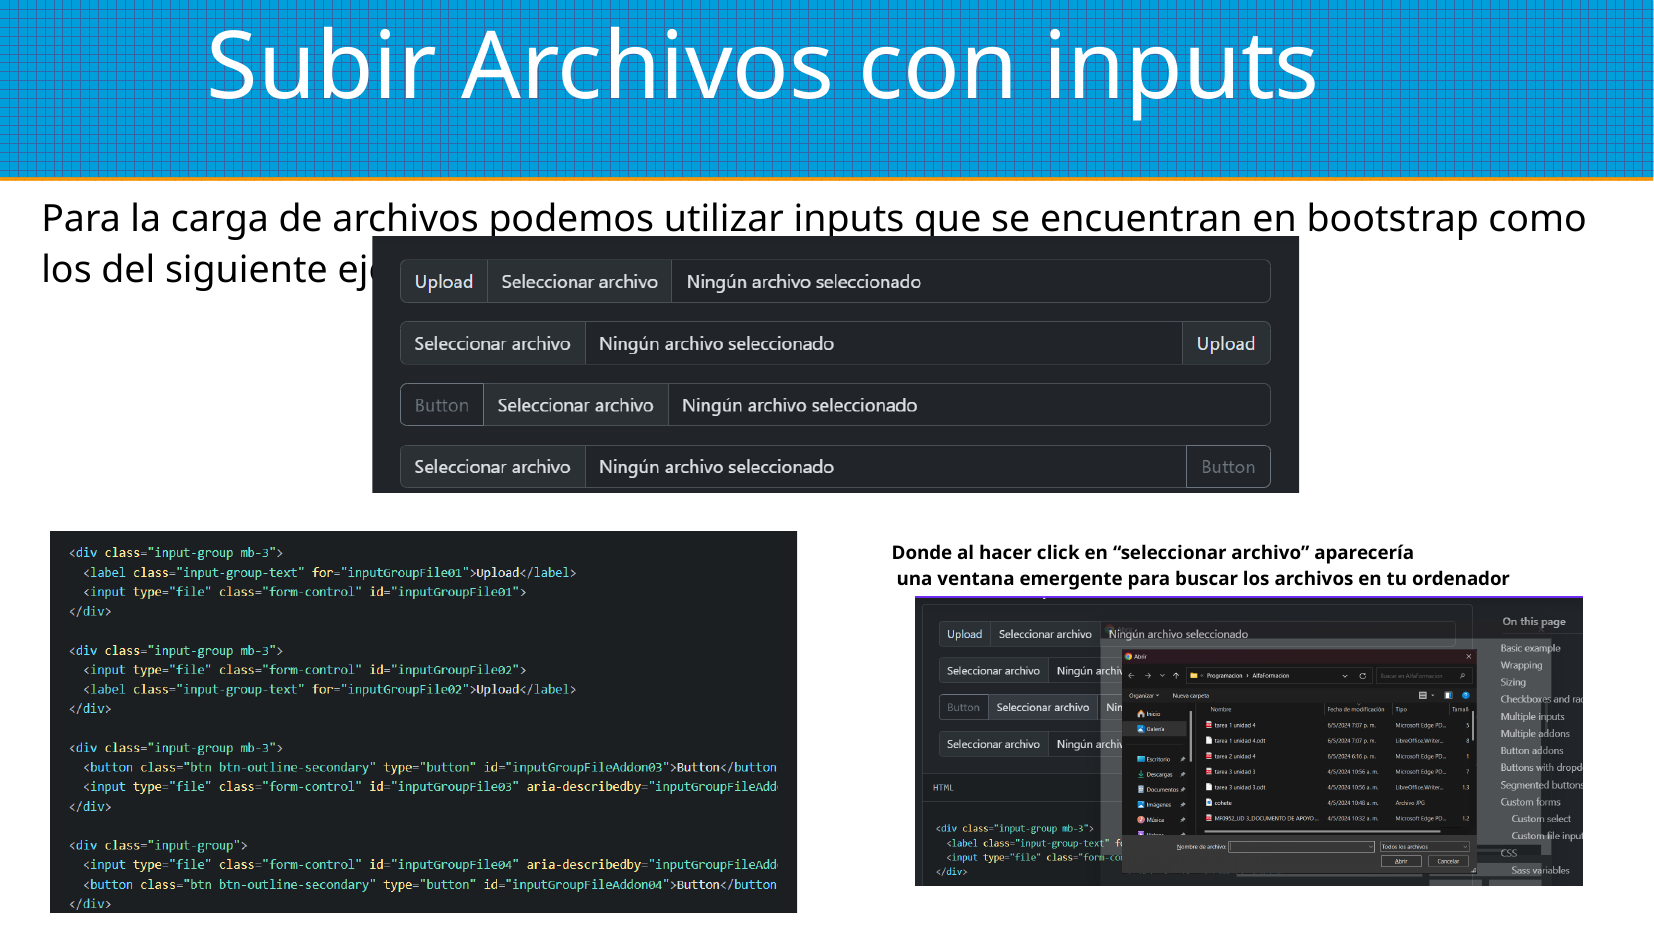

# Subir Archivos con inputs
Para la carga de archivos podemos utilizar inputs que se encuentran en bootstrap como los del siguiente ejemplo:
Donde al hacer click en “seleccionar archivo” aparecería
 una ventana emergente para buscar los archivos en tu ordenador